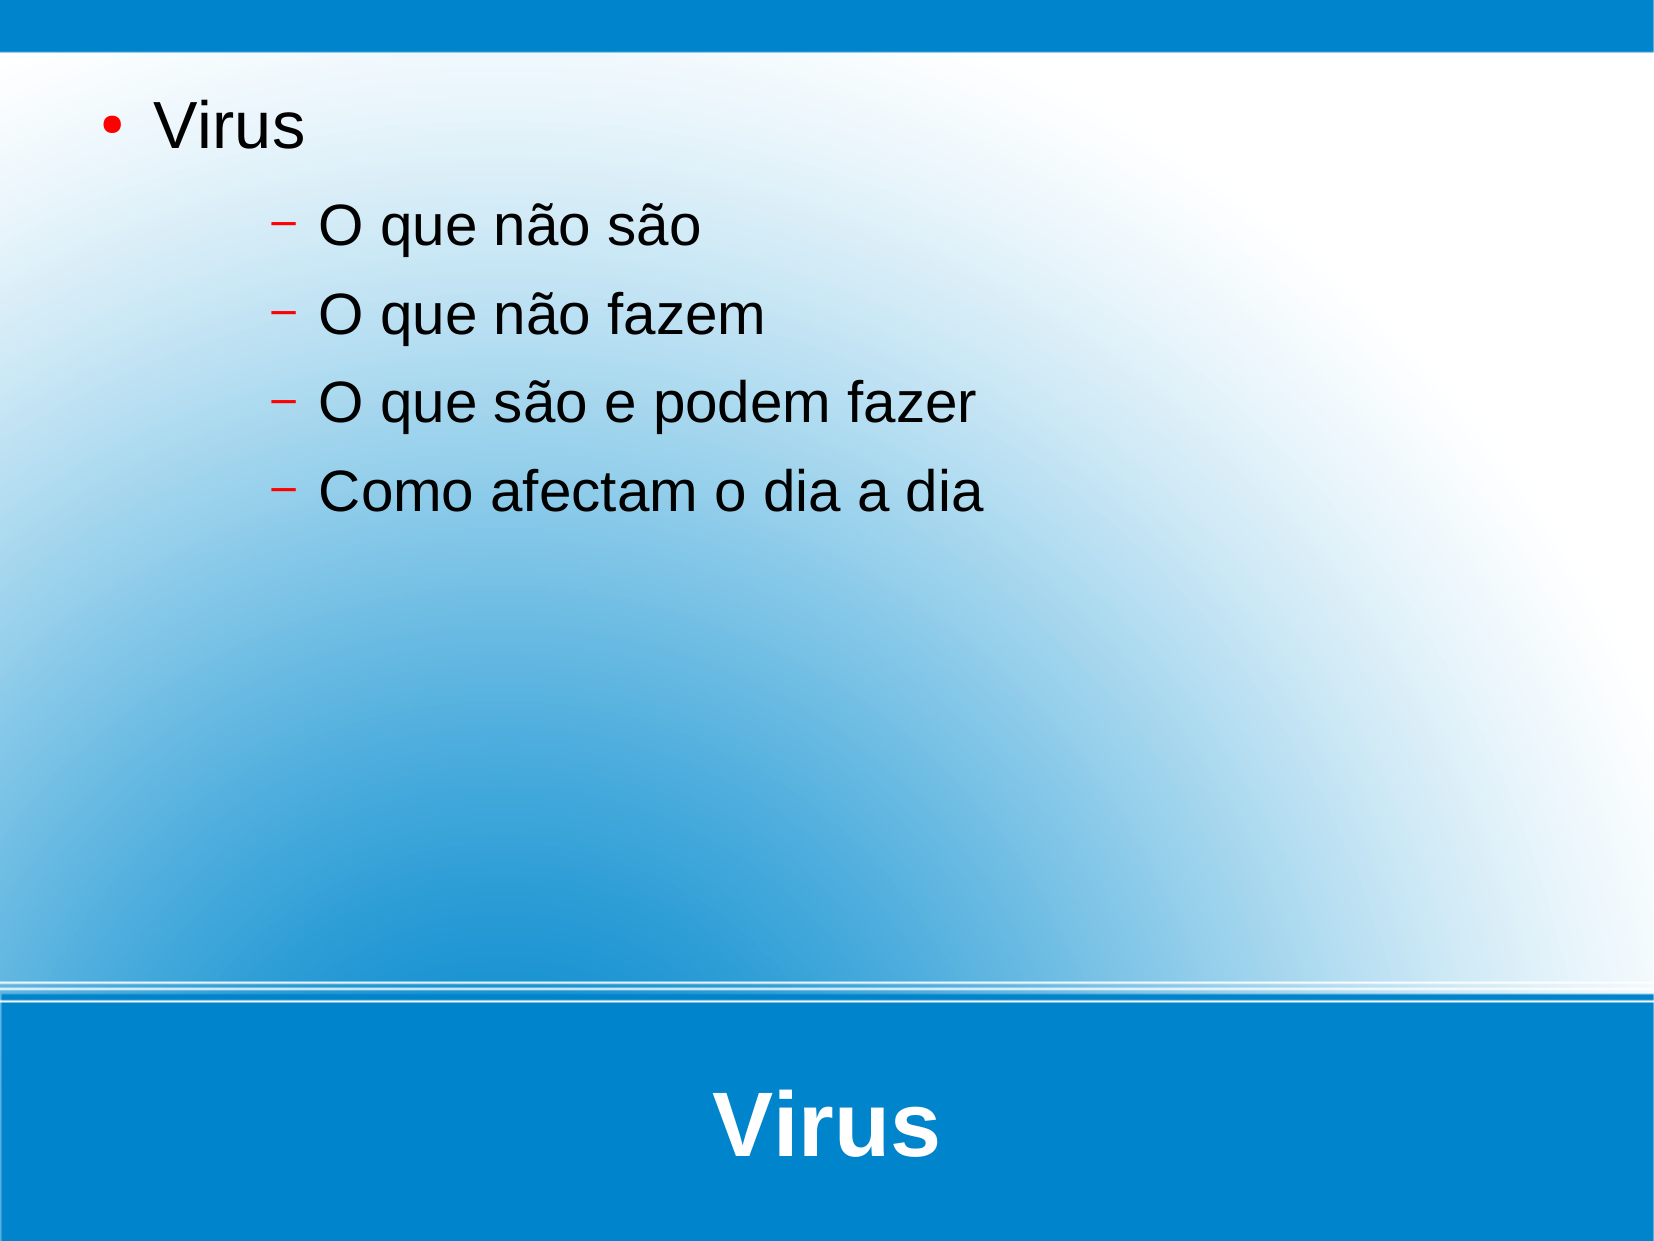

Virus
O que não são
O que não fazem
O que são e podem fazer
Como afectam o dia a dia
# Virus